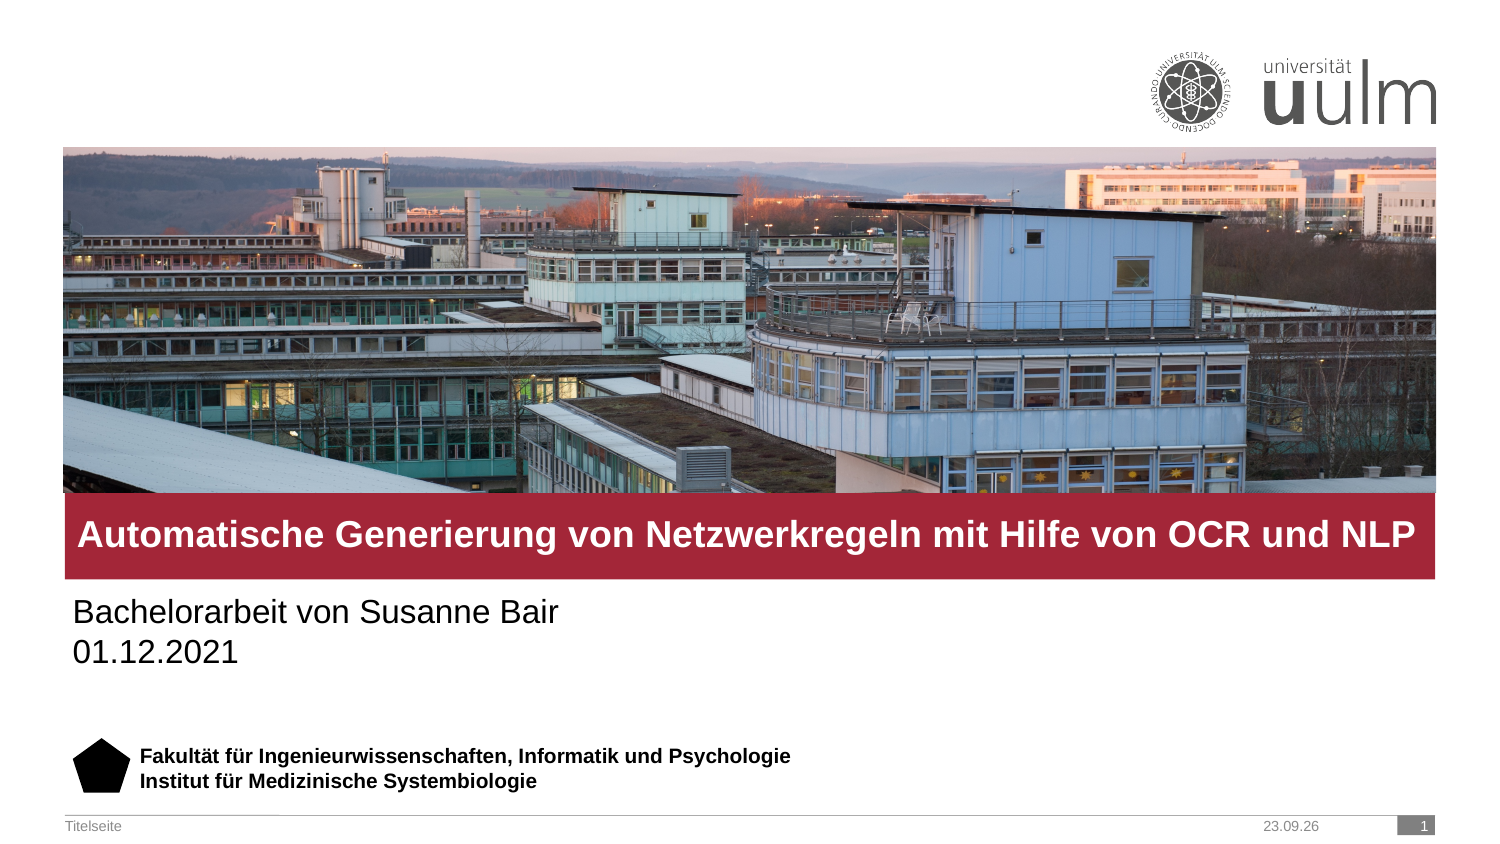

Automatische Generierung von Netzwerkregeln mit Hilfe von OCR und NLP
Bachelorarbeit von Susanne Bair
01.12.2021
Fakultät für Ingenieurwissenschaften, Informatik und Psychologie
Institut für Medizinische Systembiologie
Titelseite